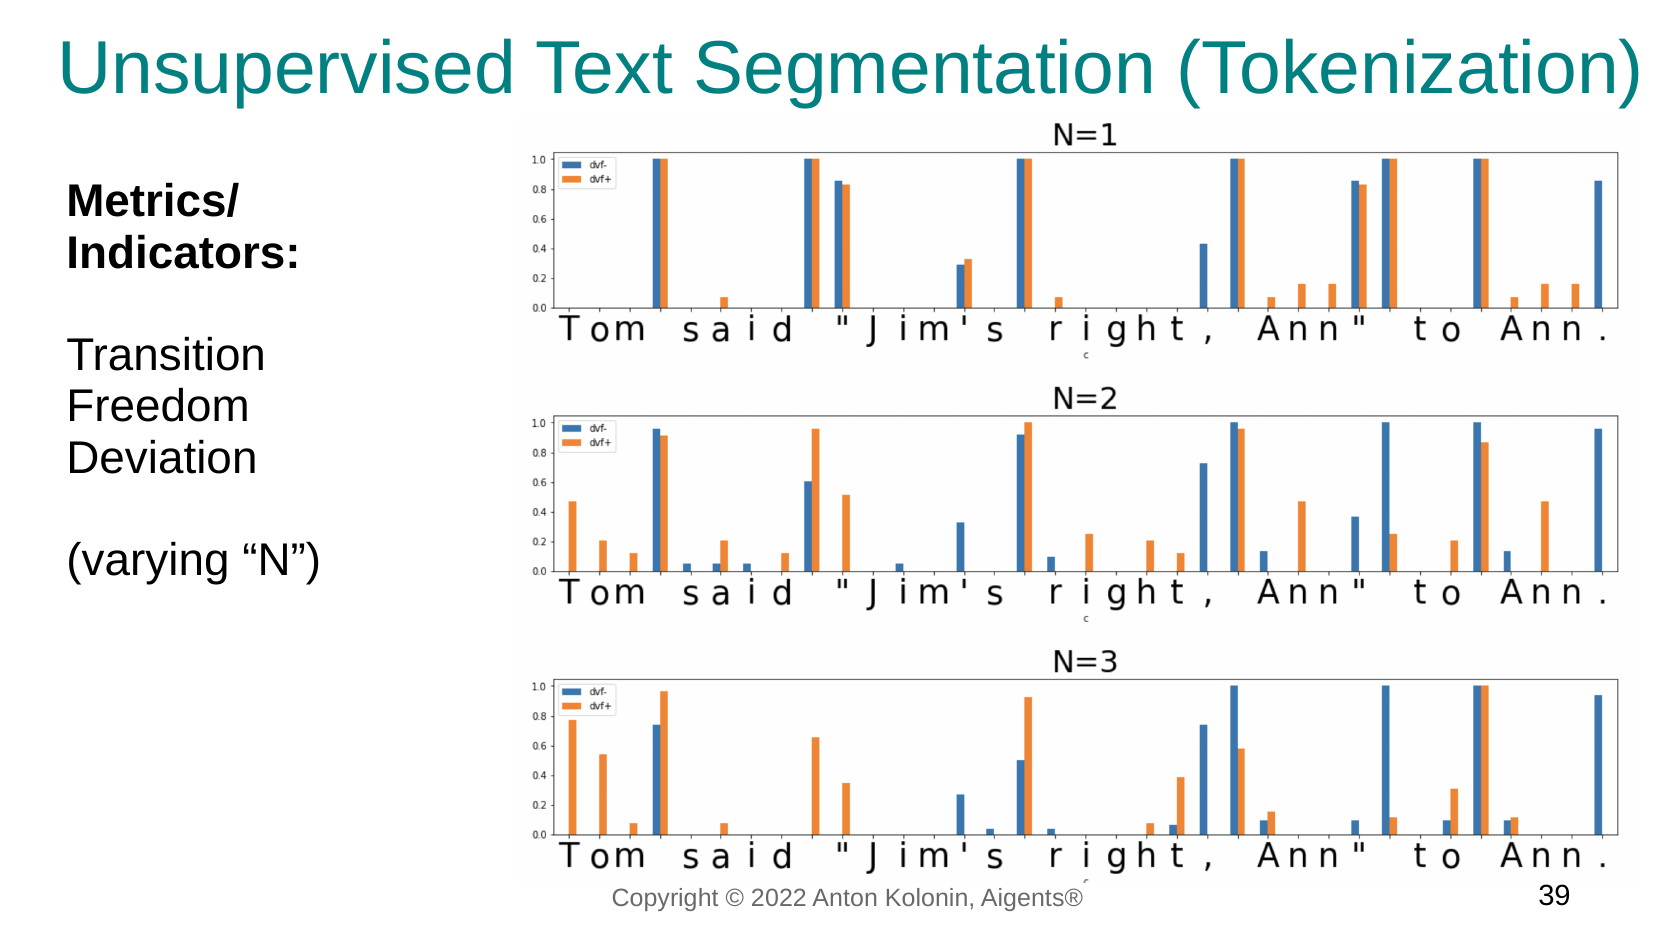

Unsupervised Text Segmentation (Tokenization)
Metrics/
Indicators:
Transition
Freedom
Deviation
(varying “N”)
Copyright © 2022 Anton Kolonin, Aigents®
39